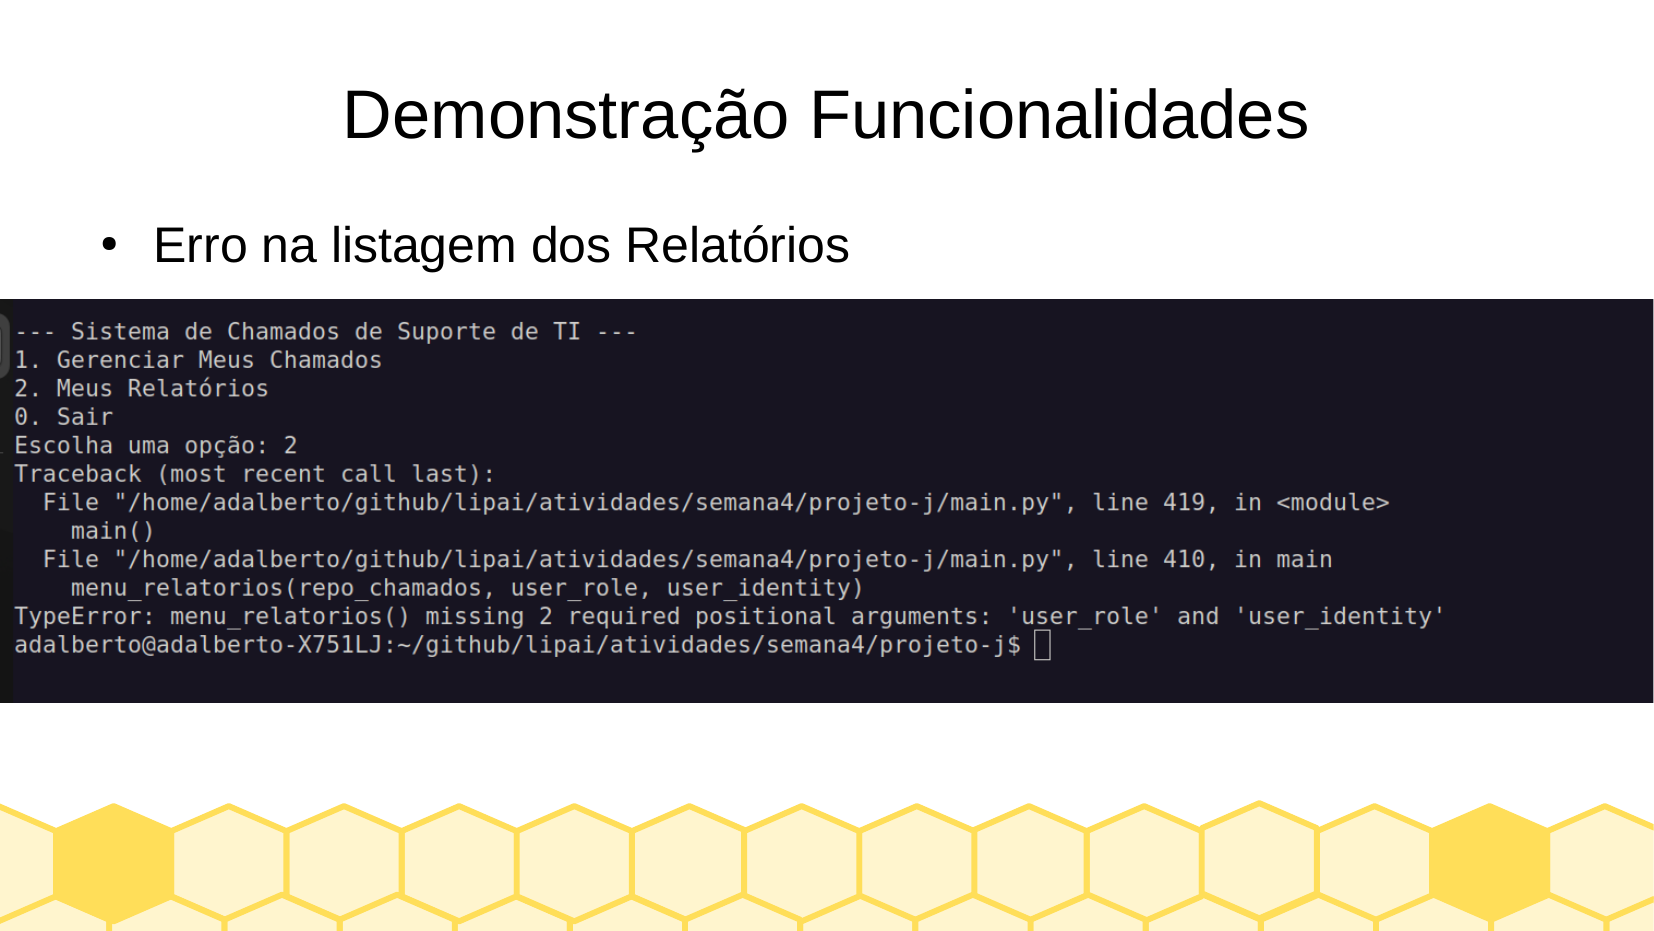

# Demonstração Funcionalidades
Erro na listagem dos Relatórios